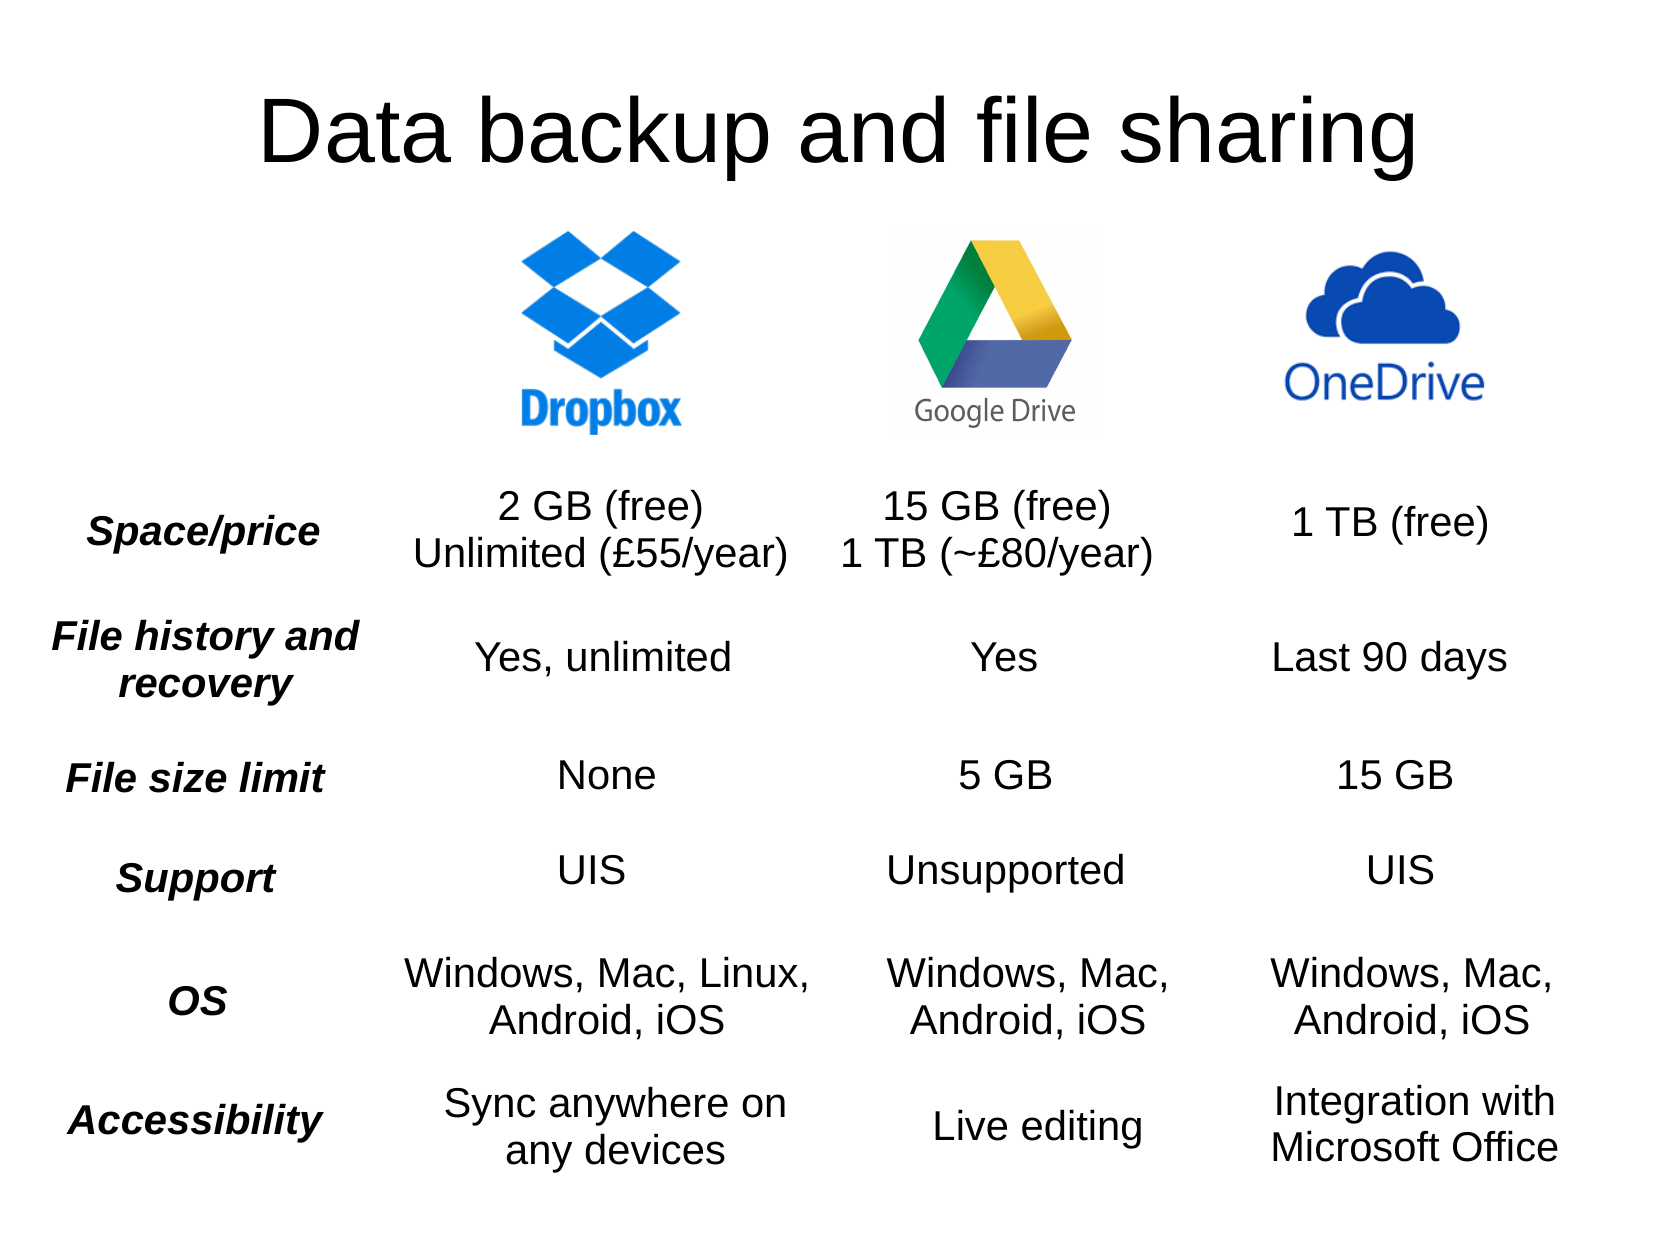

# Data backup and file sharing
15 GB (free)
1 TB (~£80/year)
2 GB (free)
Unlimited (£55/year)
1 TB (free)
Space/price
File history and recovery
Yes, unlimited
Yes
Last 90 days
File size limit
None
5 GB
15 GB
Support
UIS
Unsupported
UIS
Windows, Mac, Linux,
Android, iOS
Windows, Mac,
Android, iOS
Windows, Mac,
Android, iOS
OS
Integration with Microsoft Office
Sync anywhere on any devices
Accessibility
Live editing